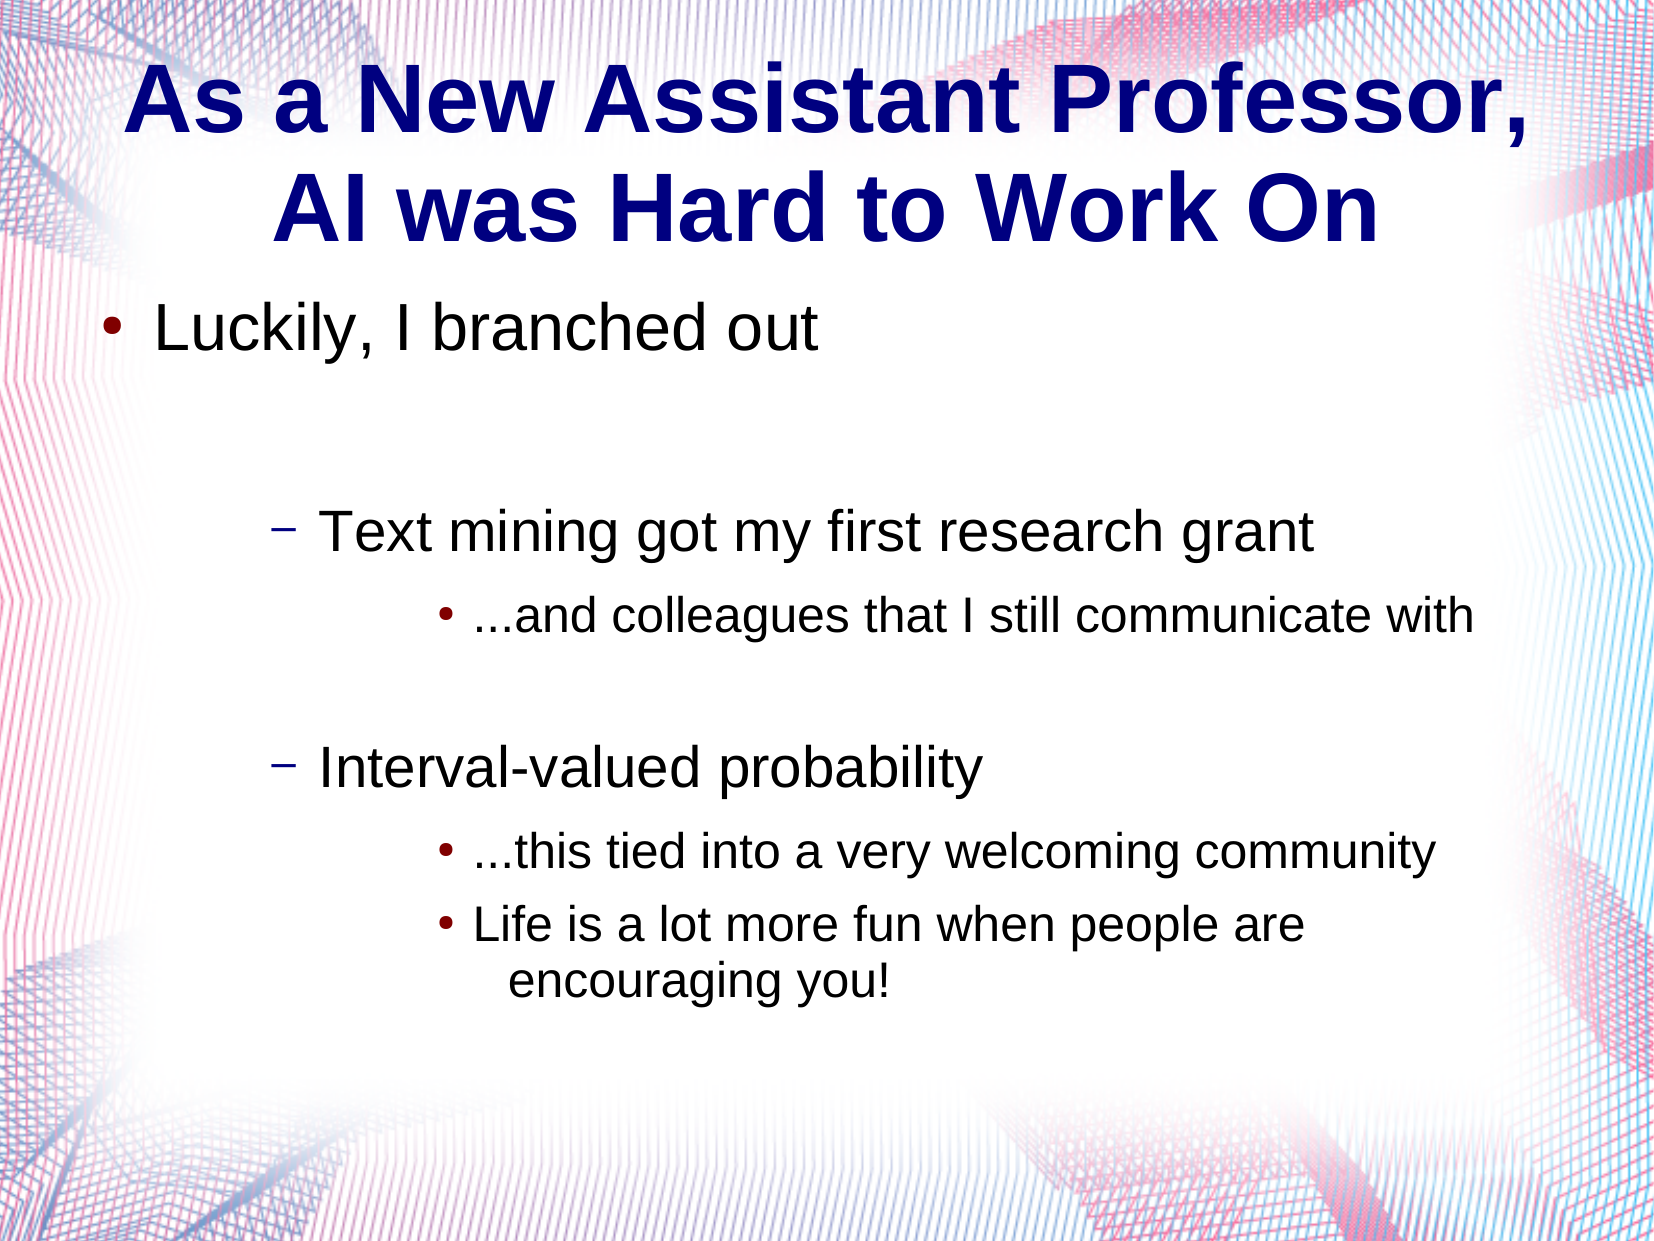

# As a New Assistant Professor, AI was Hard to Work On
Luckily, I branched out
Text mining got my first research grant
...and colleagues that I still communicate with
Interval-valued probability
...this tied into a very welcoming community
Life is a lot more fun when people are encouraging you!